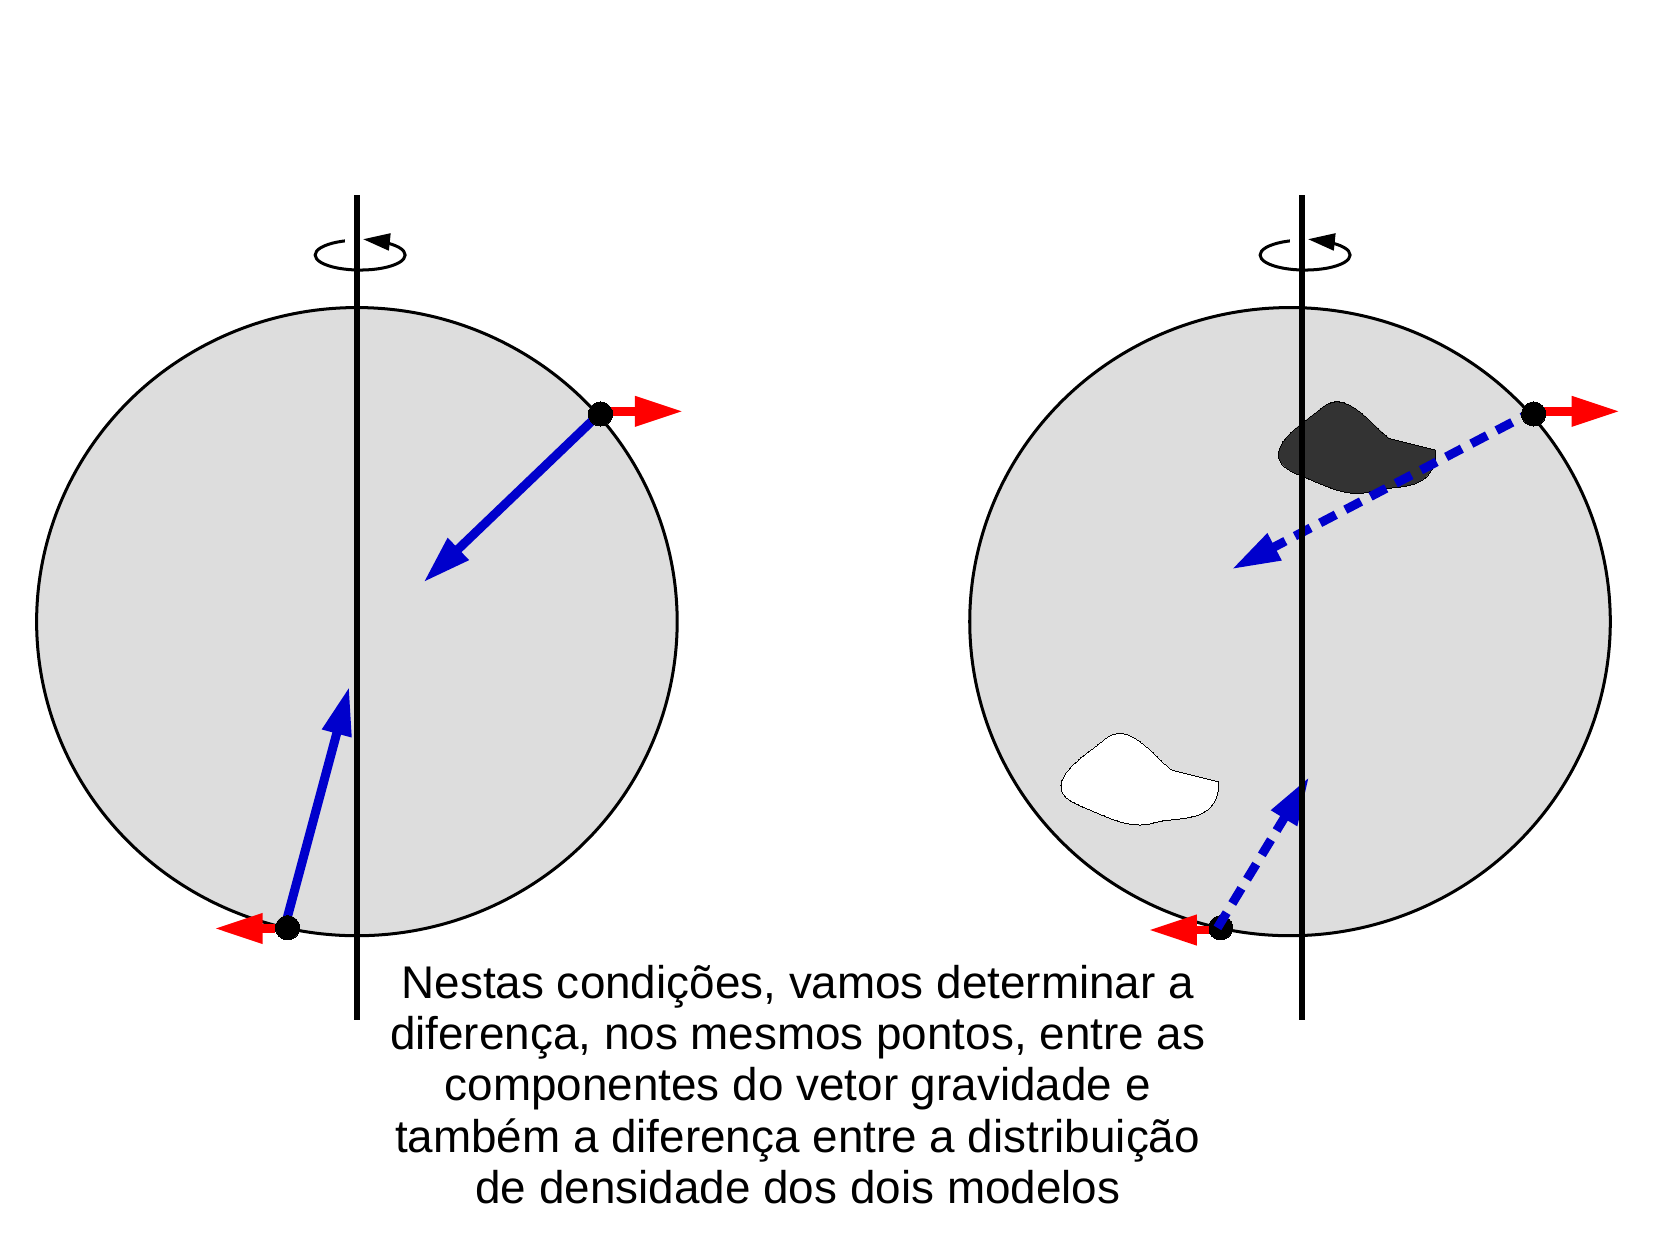

Nestas condições, vamos determinar a diferença, nos mesmos pontos, entre as componentes do vetor gravidade e também a diferença entre a distribuição de densidade dos dois modelos